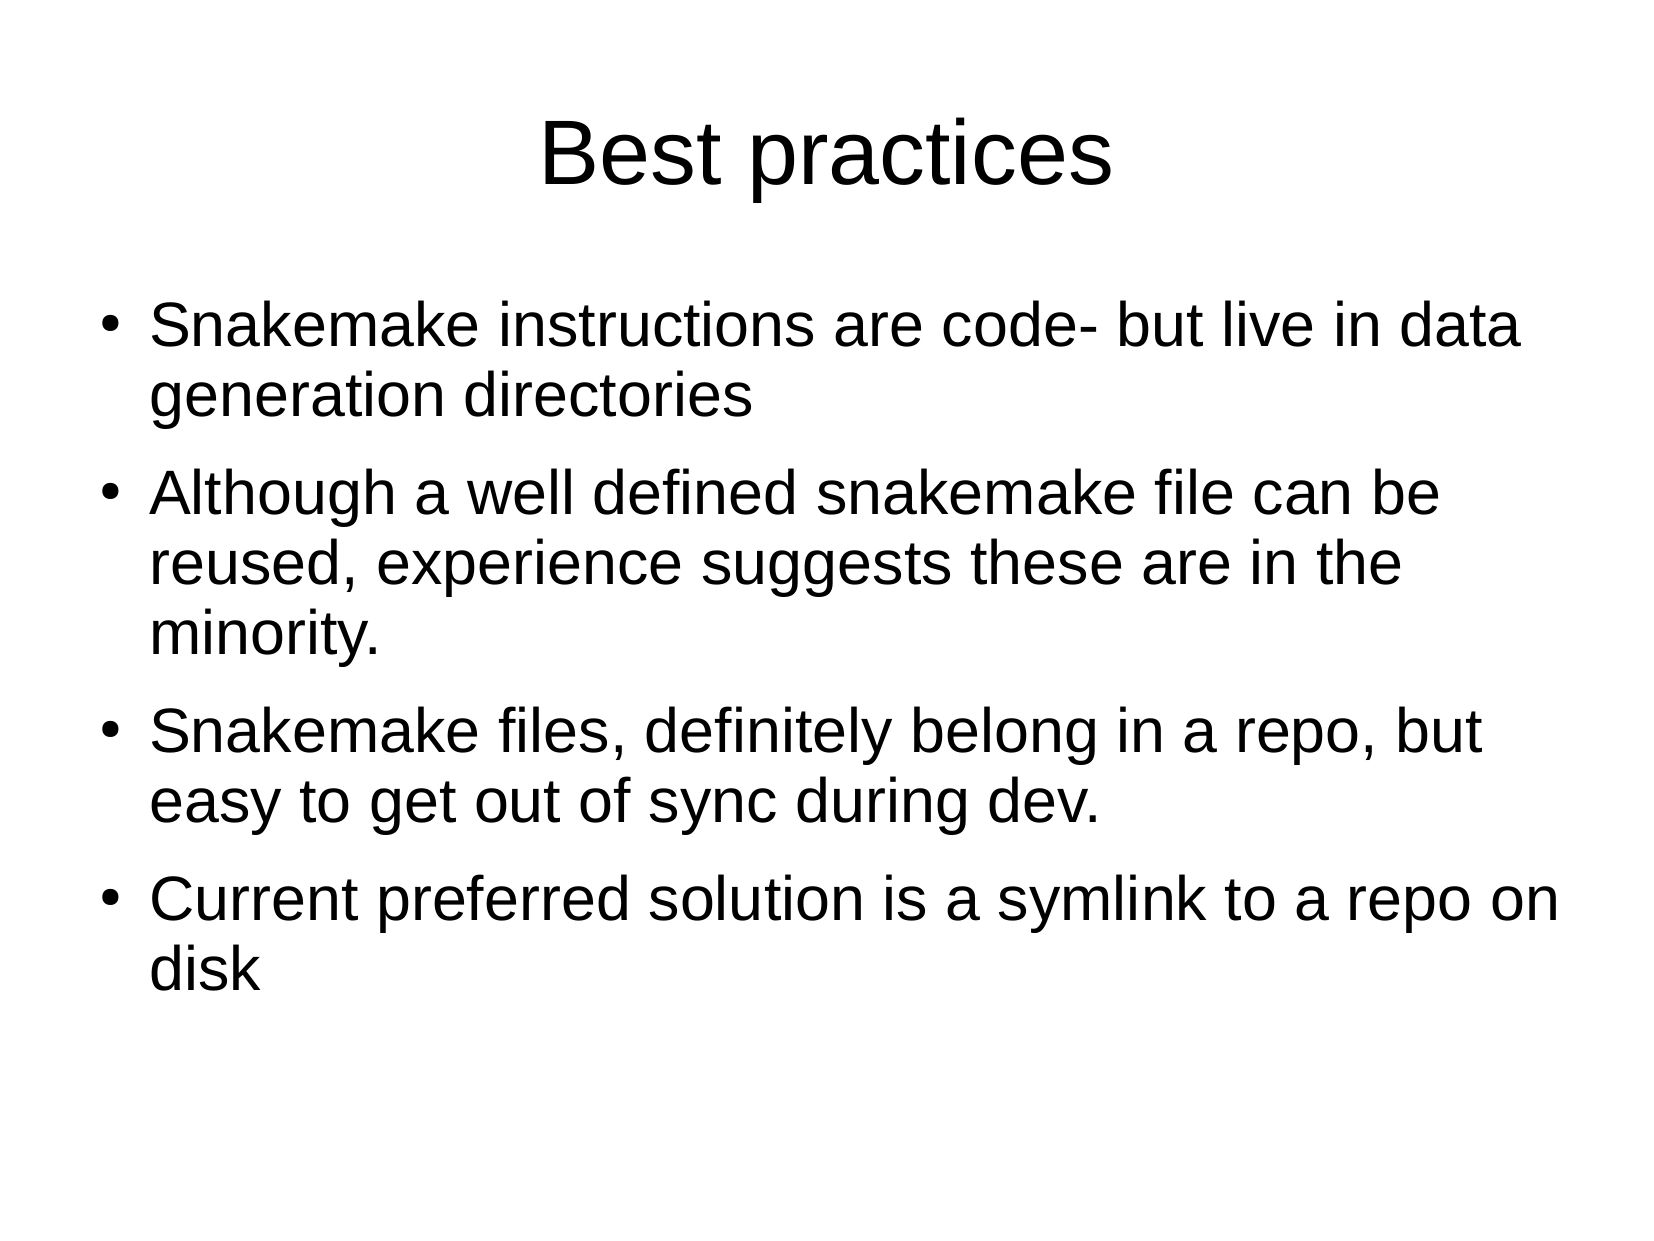

# Best practices
Snakemake instructions are code- but live in data generation directories
Although a well defined snakemake file can be reused, experience suggests these are in the minority.
Snakemake files, definitely belong in a repo, but easy to get out of sync during dev.
Current preferred solution is a symlink to a repo on disk